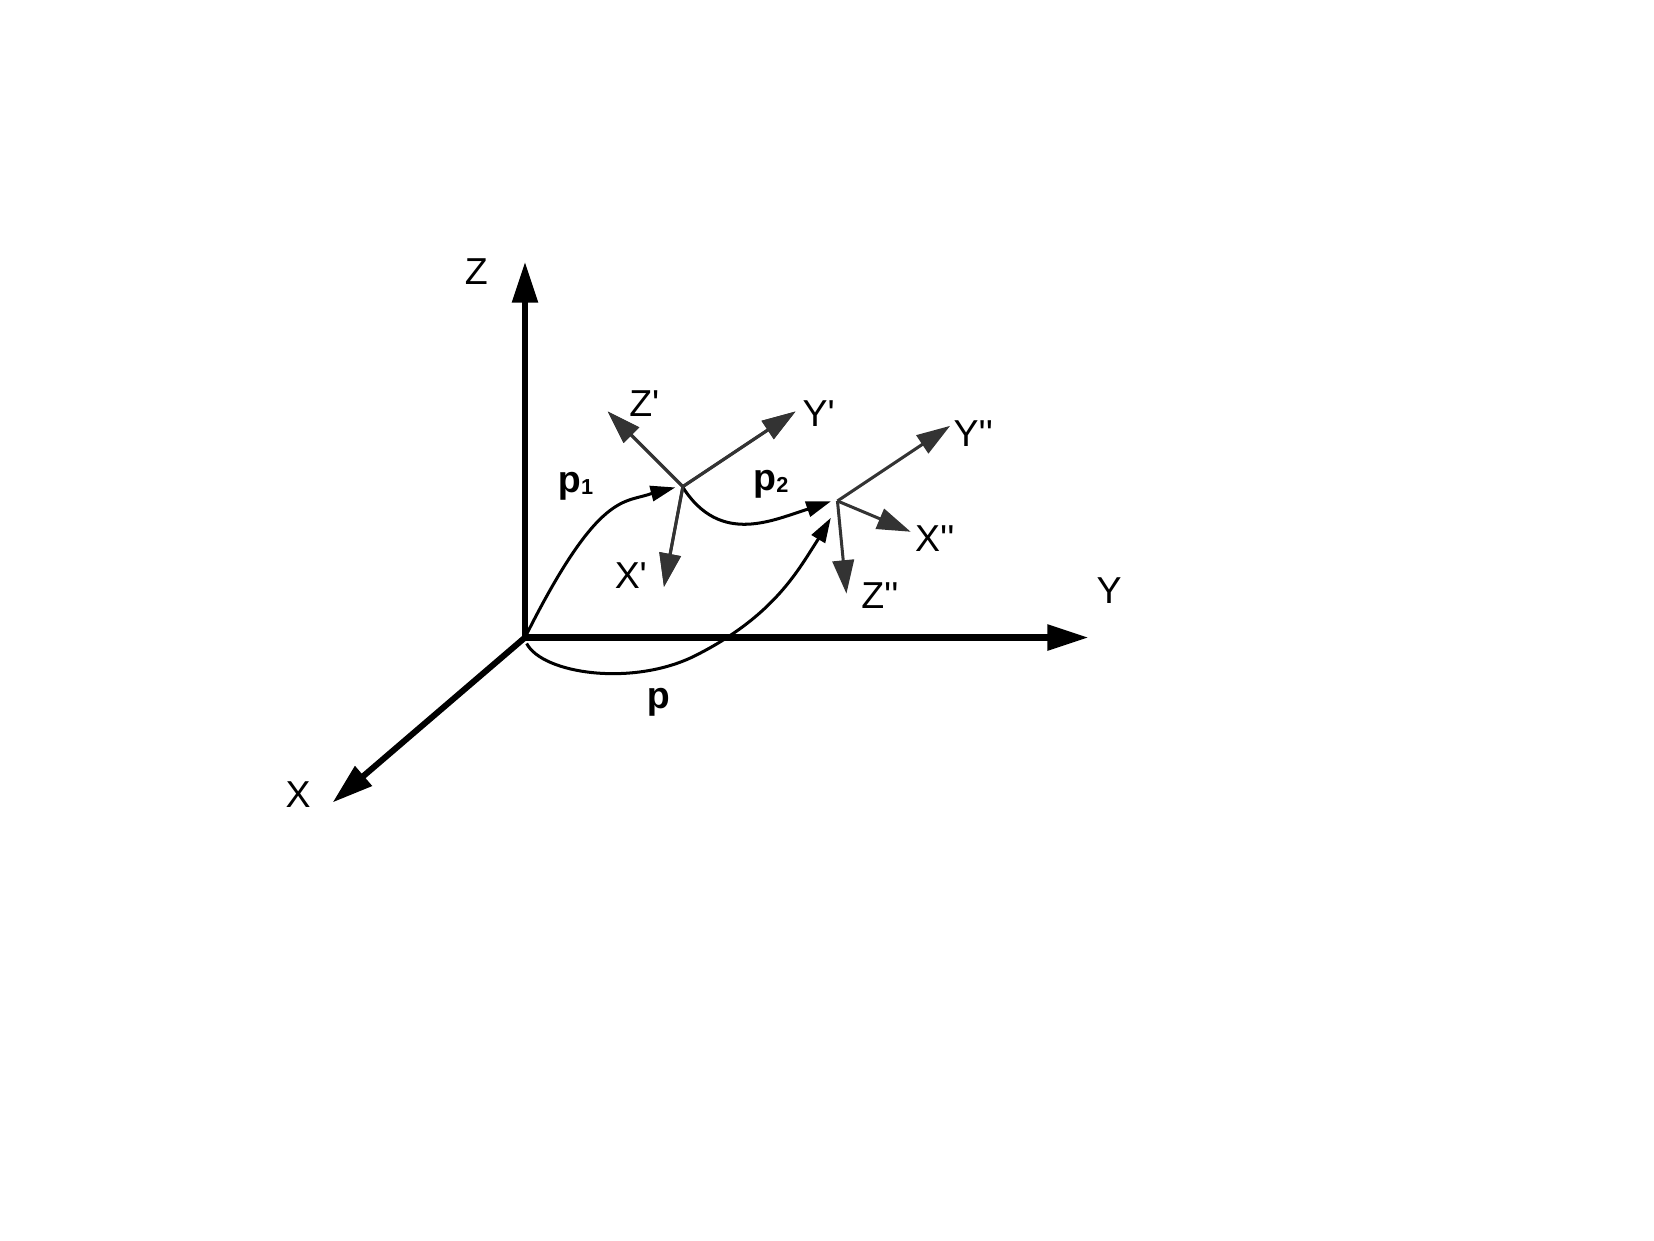

Z
Z'
Y'
Y''
p2
p1
X''
X'
Y
Z''
p
X